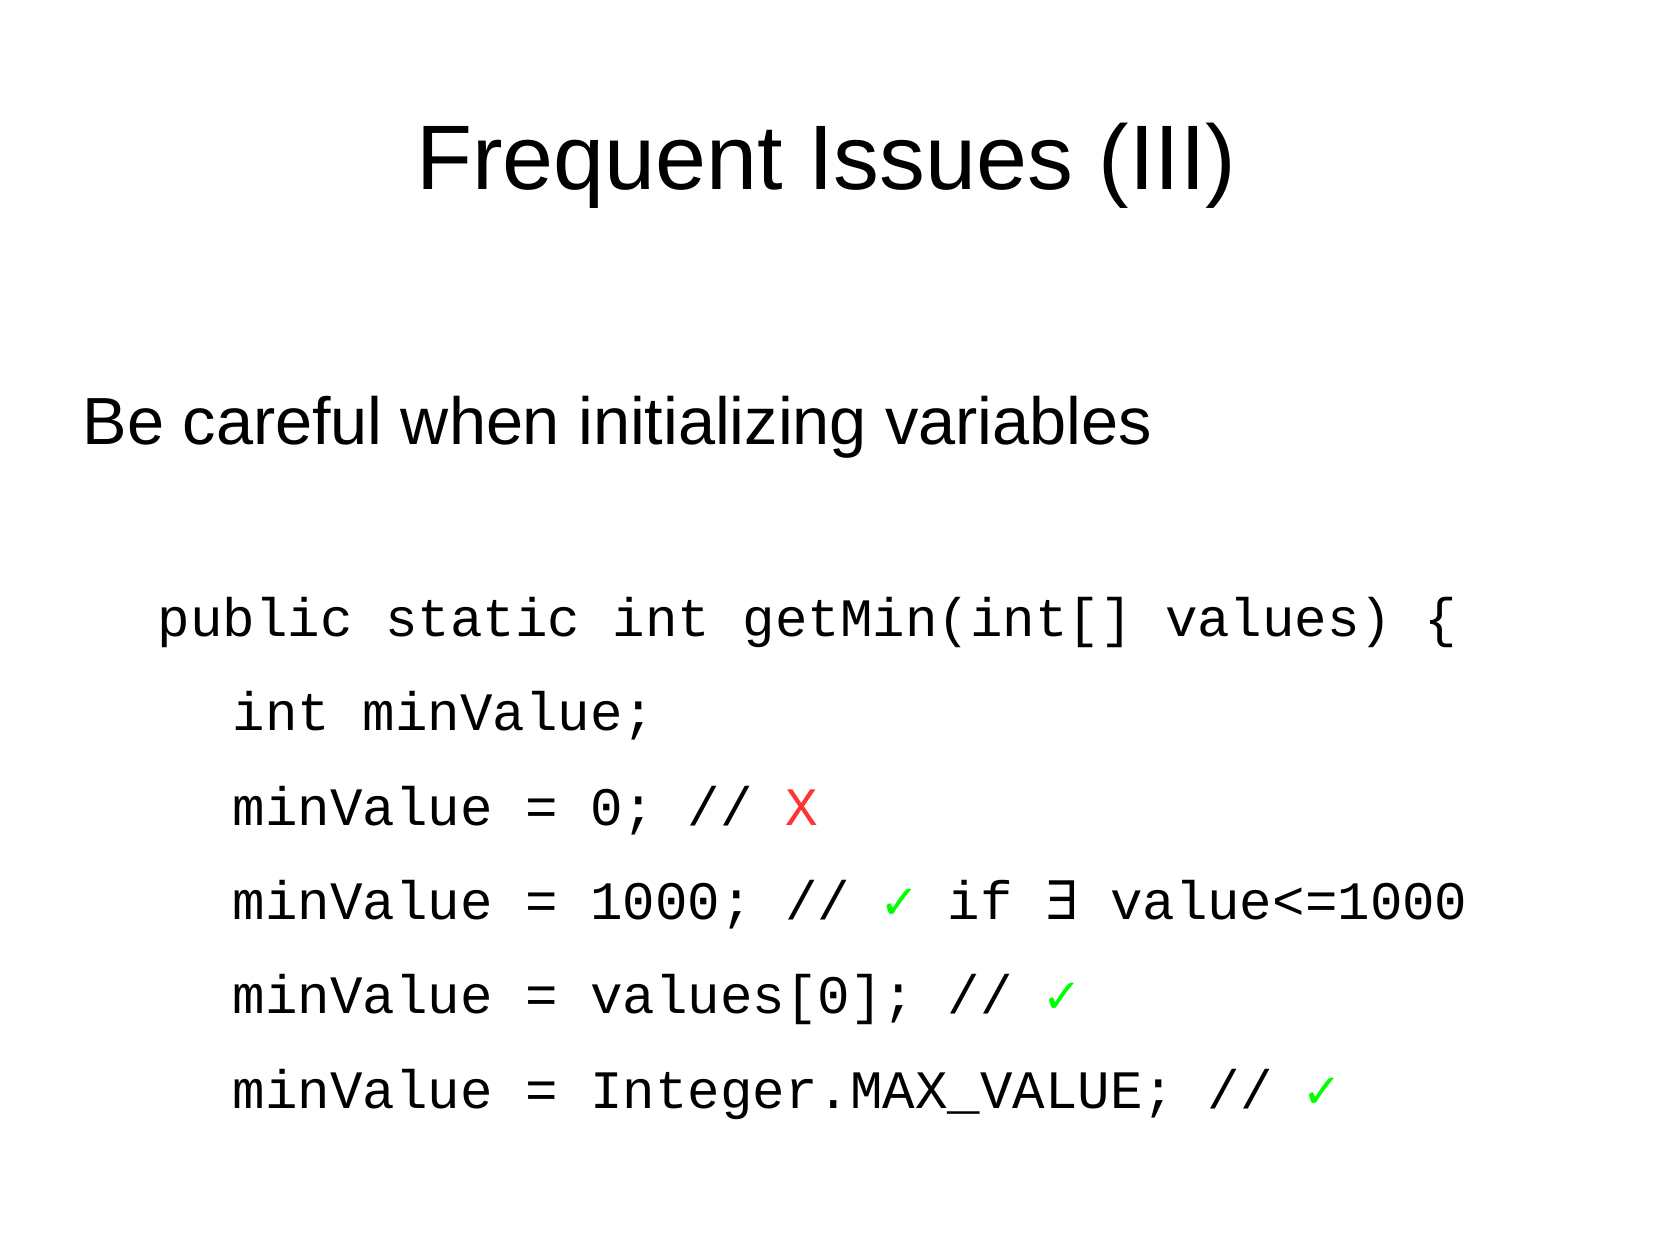

Frequent Issues (III)
# Be careful when initializing variables
	public static int getMin(int[] values) {
		int minValue;
		minValue = 0; // X
		minValue = 1000; // ✓ if ∃ value<=1000
		minValue = values[0]; // ✓
		minValue = Integer.MAX_VALUE; // ✓
		for(int i=0; i< values.length; i++)
			if(values[i] < minValue)
				minValue = values[i];
		return minValue;
	}